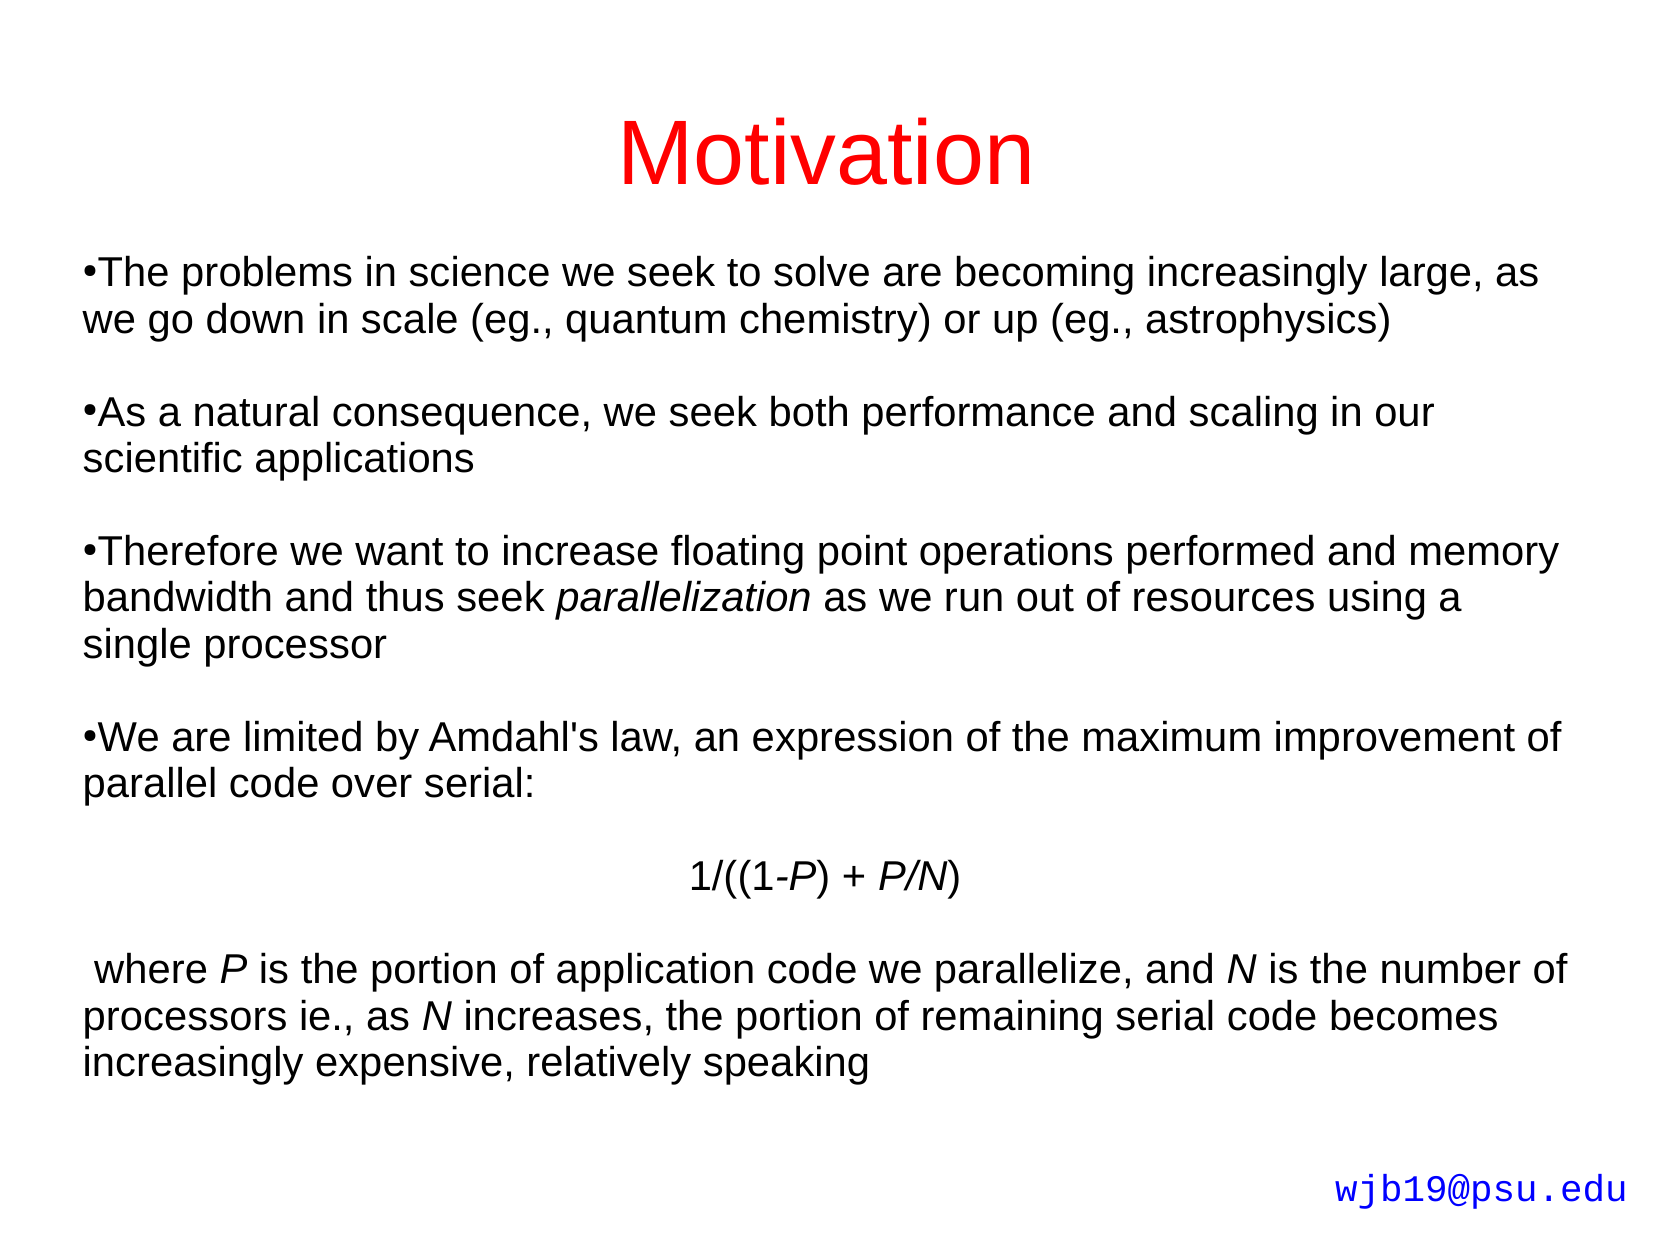

# Motivation
The problems in science we seek to solve are becoming increasingly large, as we go down in scale (eg., quantum chemistry) or up (eg., astrophysics)
As a natural consequence, we seek both performance and scaling in our scientific applications
Therefore we want to increase floating point operations performed and memory bandwidth and thus seek parallelization as we run out of resources using a single processor
We are limited by Amdahl's law, an expression of the maximum improvement of parallel code over serial:
1/((1-P) + P/N)
 where P is the portion of application code we parallelize, and N is the number of processors ie., as N increases, the portion of remaining serial code becomes increasingly expensive, relatively speaking
wjb19@psu.edu